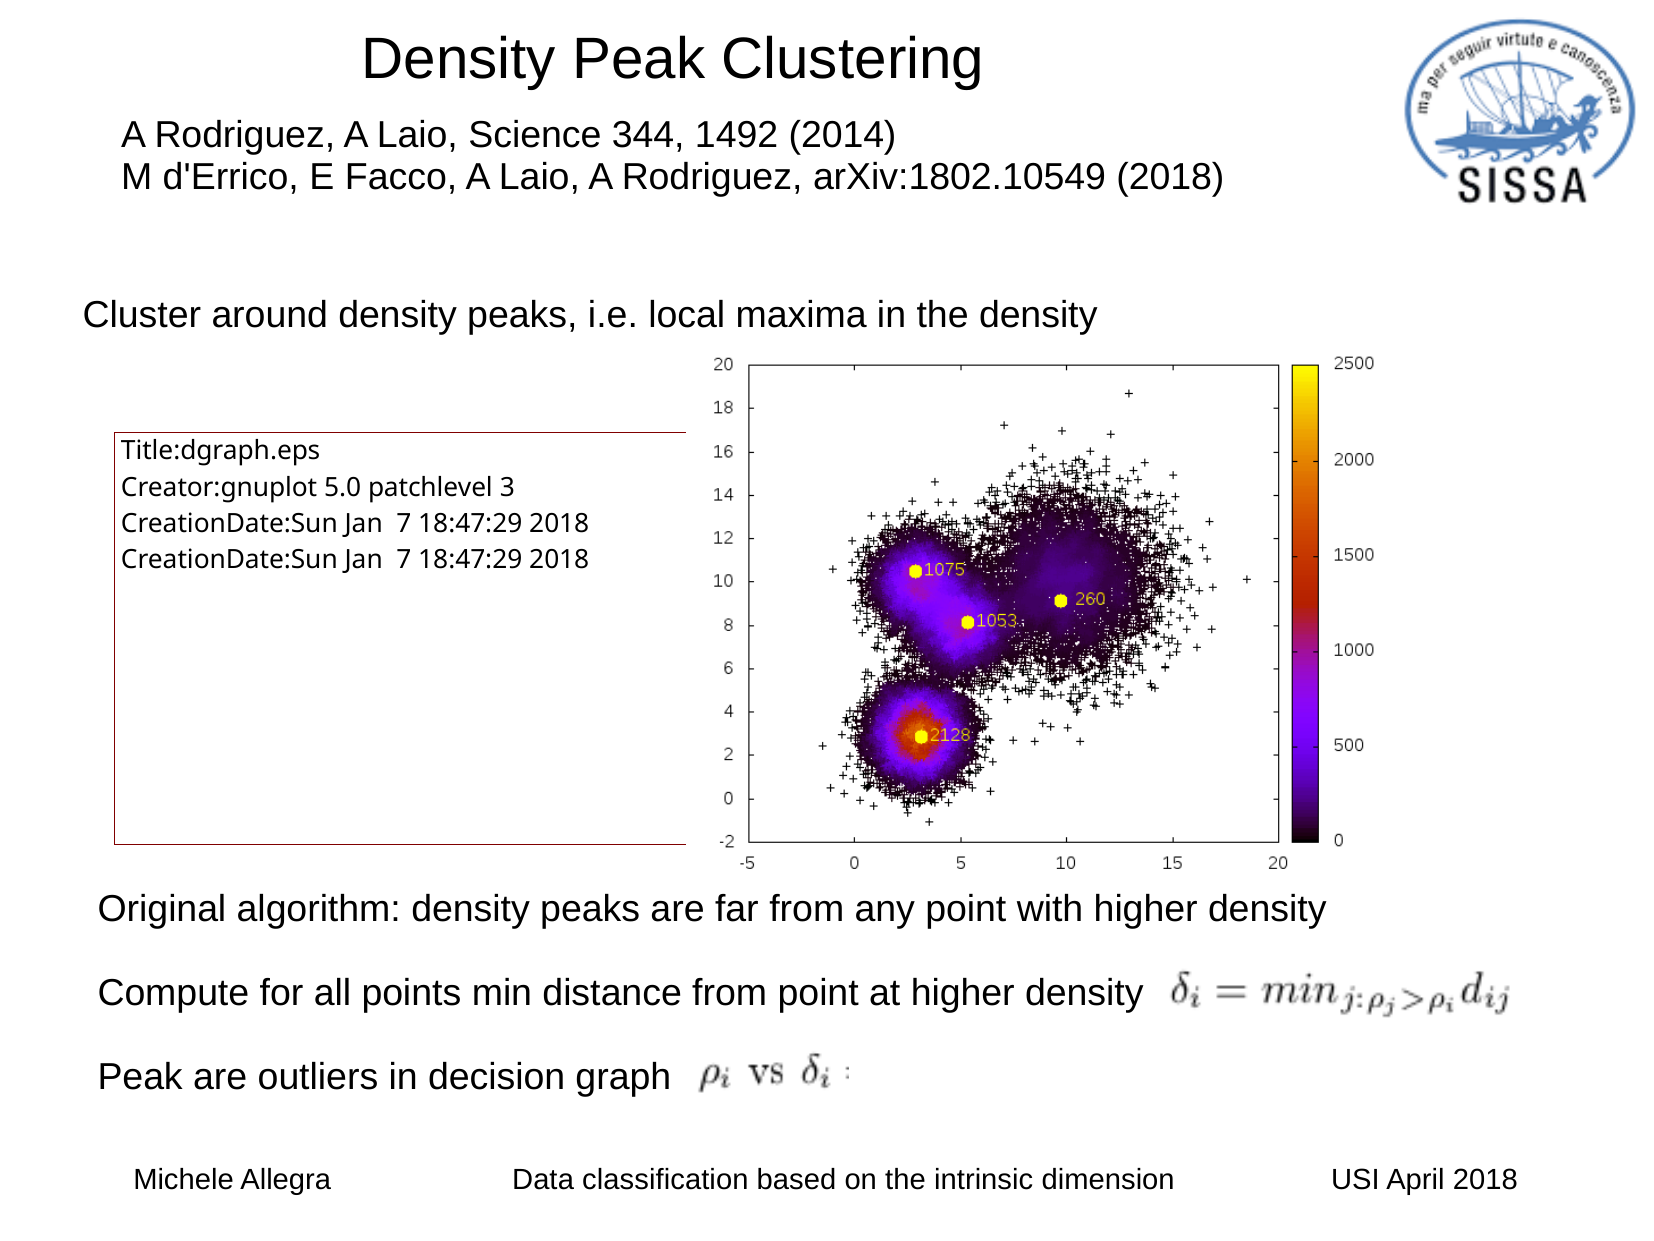

# Density Peak Clustering
A Rodriguez, A Laio, Science 344, 1492 (2014)
M d'Errico, E Facco, A Laio, A Rodriguez, arXiv:1802.10549 (2018)
Cluster around density peaks, i.e. local maxima in the density
Original algorithm: density peaks are far from any point with higher density
Compute for all points min distance from point at higher density
Peak are outliers in decision graph
Michele Allegra Data classification based on the intrinsic dimension USI April 2018